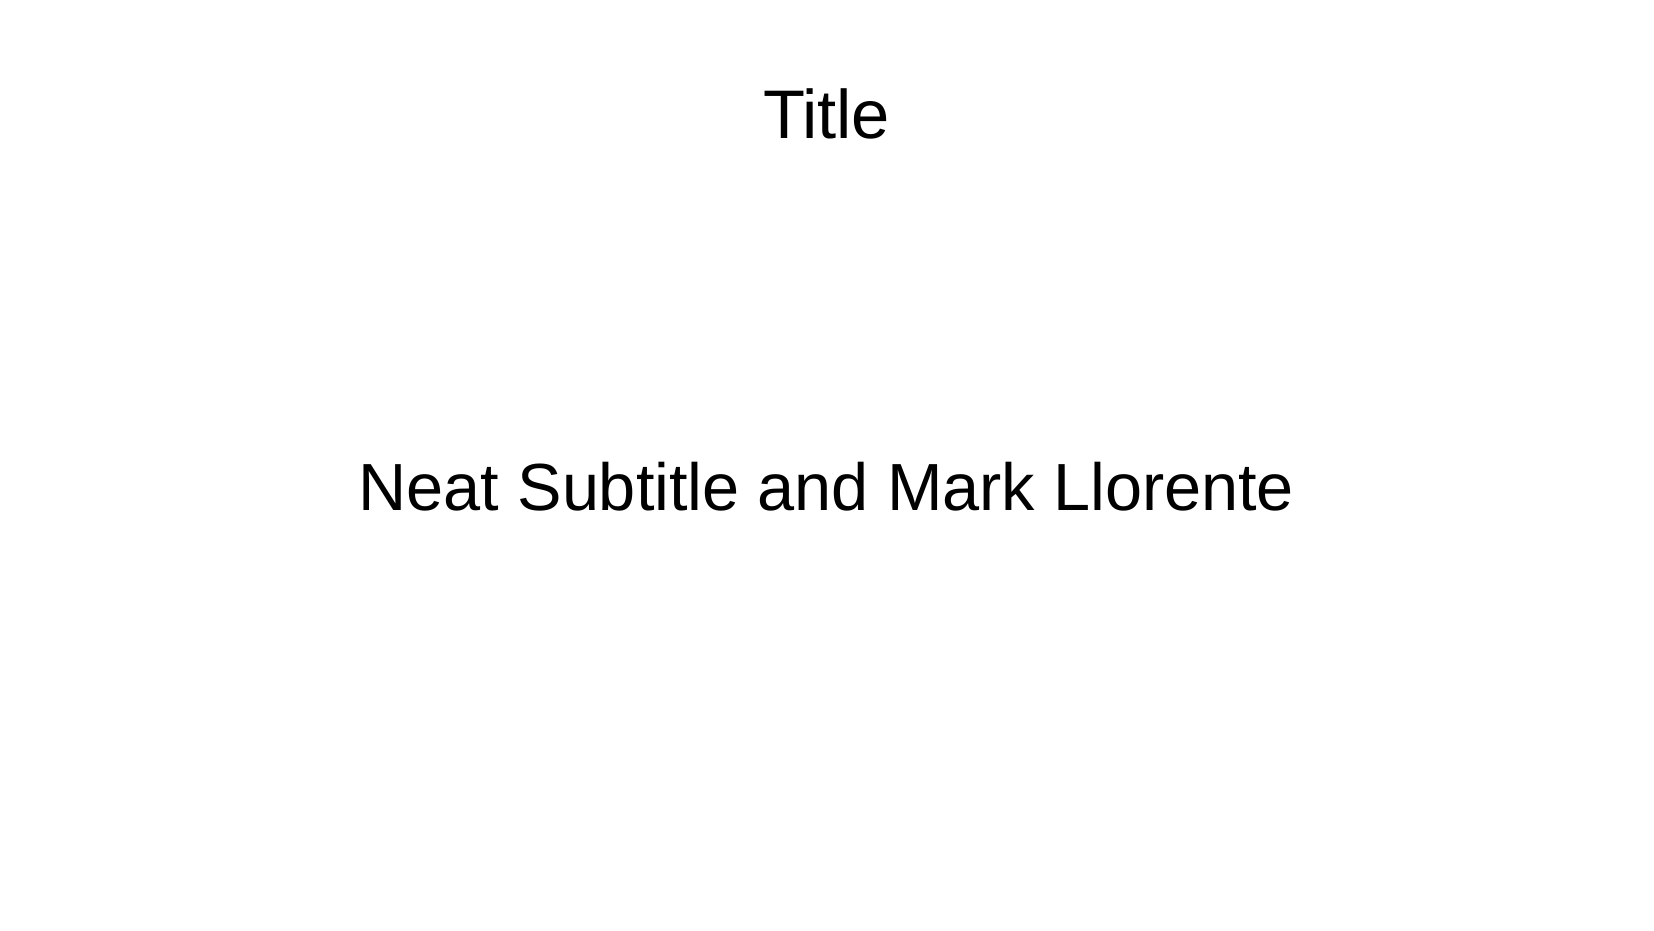

# Title
Neat Subtitle and Mark Llorente